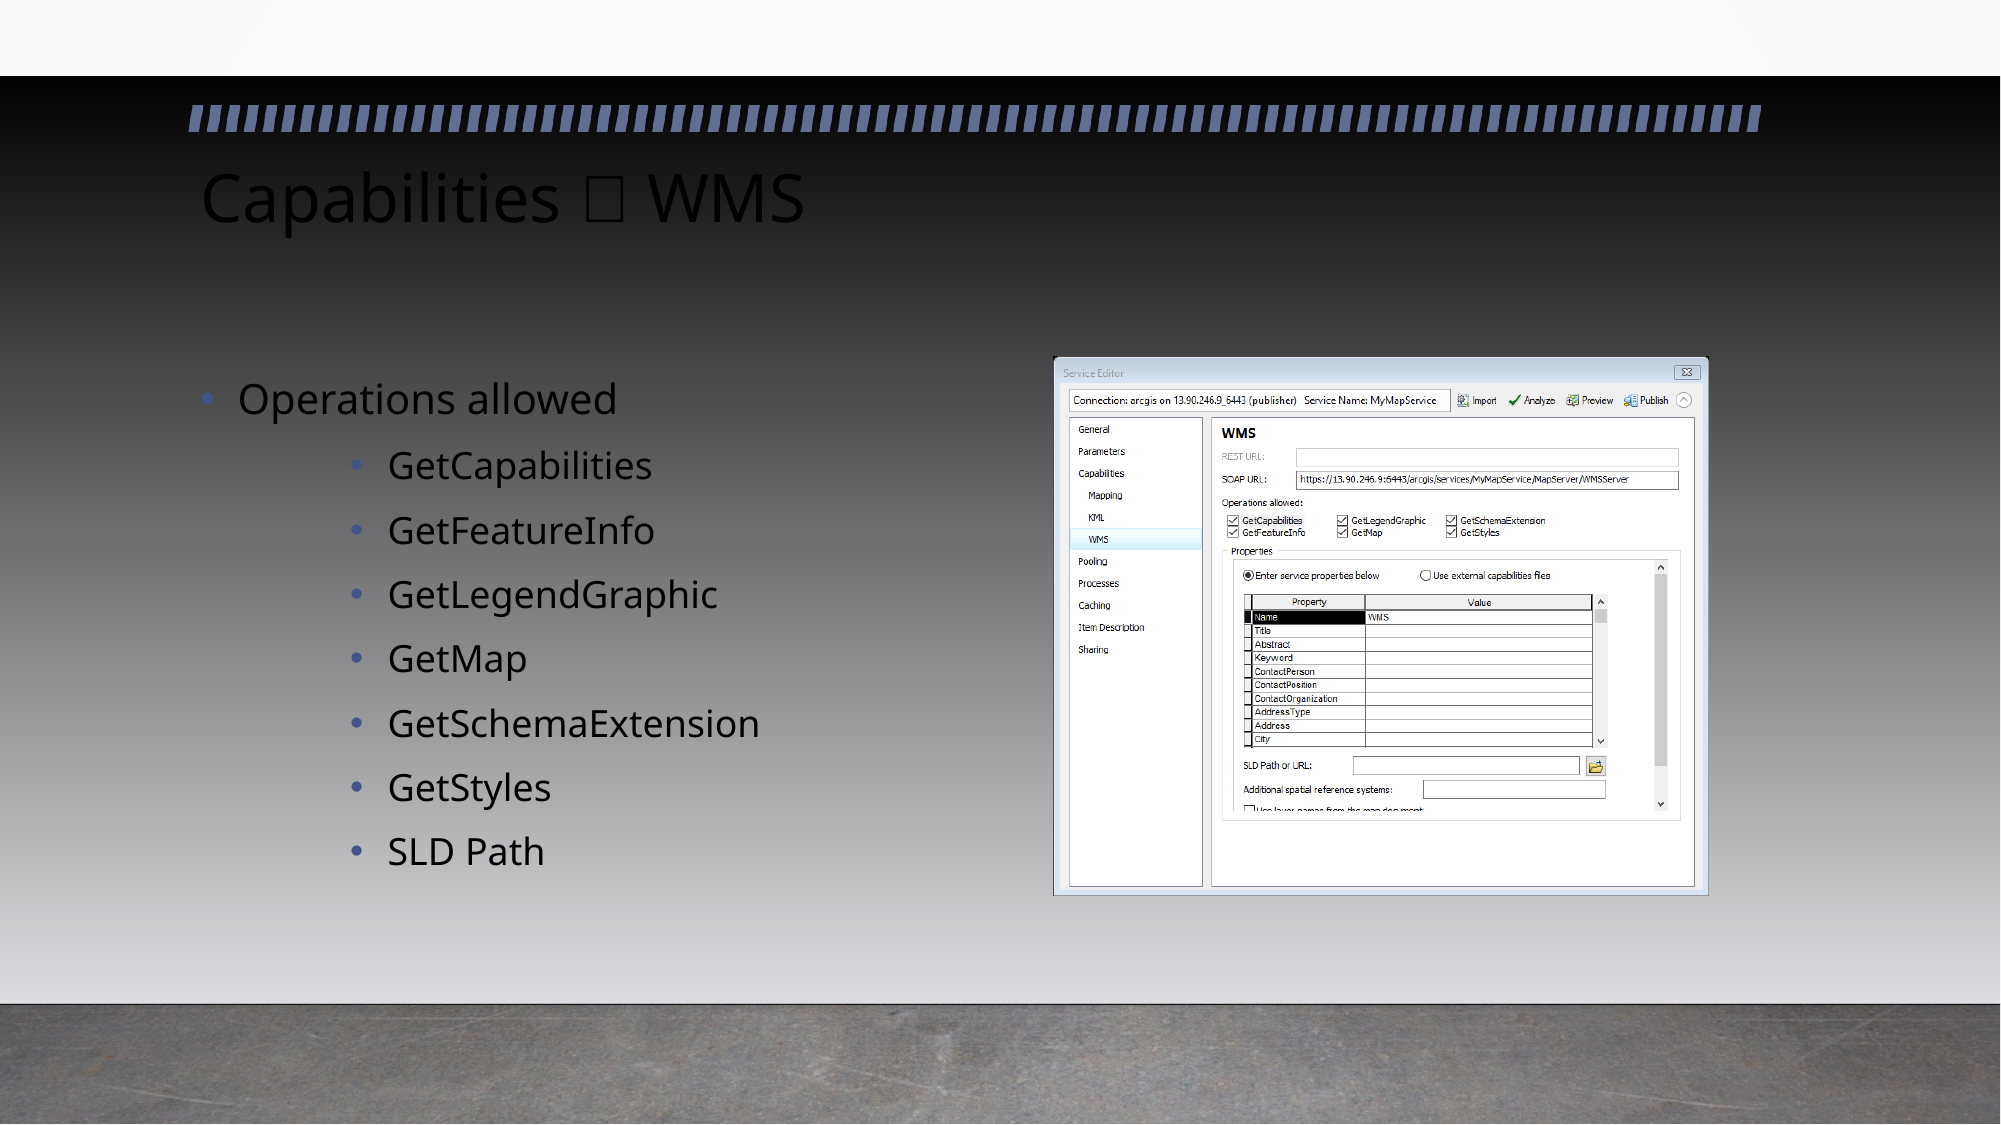

# Capabilities  WMS
Operations allowed
GetCapabilities
GetFeatureInfo
GetLegendGraphic
GetMap
GetSchemaExtension
GetStyles
SLD Path